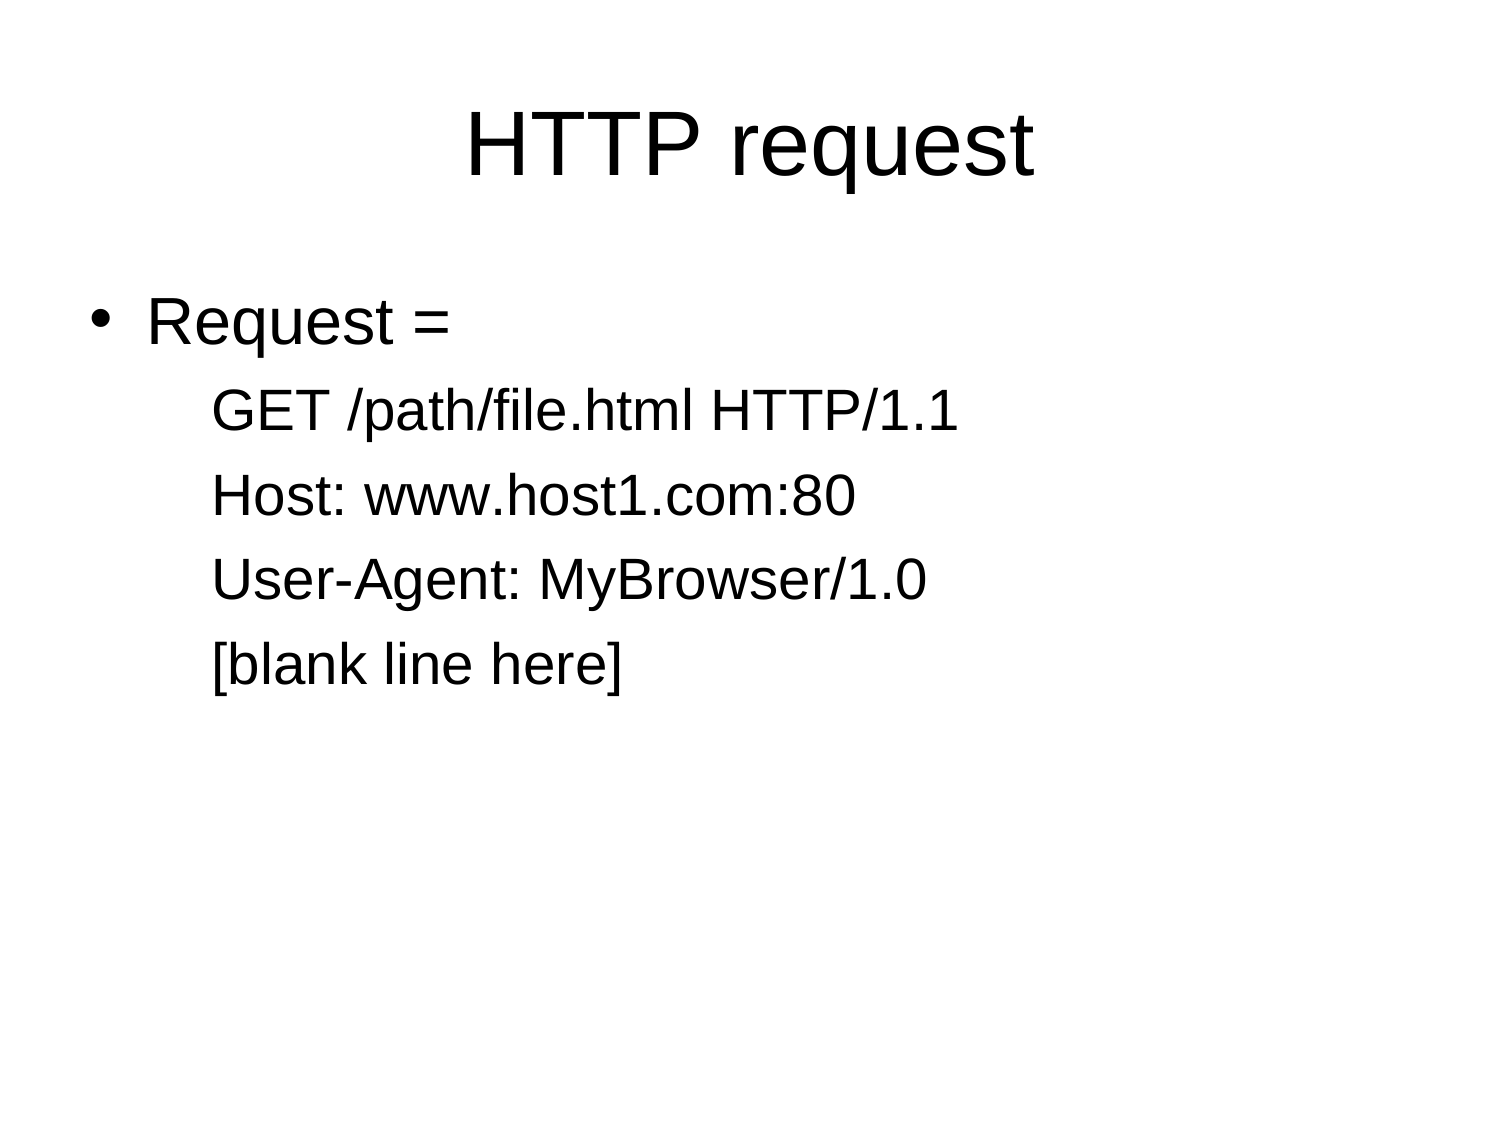

# HTTP request
Request =
GET /path/file.html HTTP/1.1
Host: www.host1.com:80
User-Agent: MyBrowser/1.0
[blank line here]